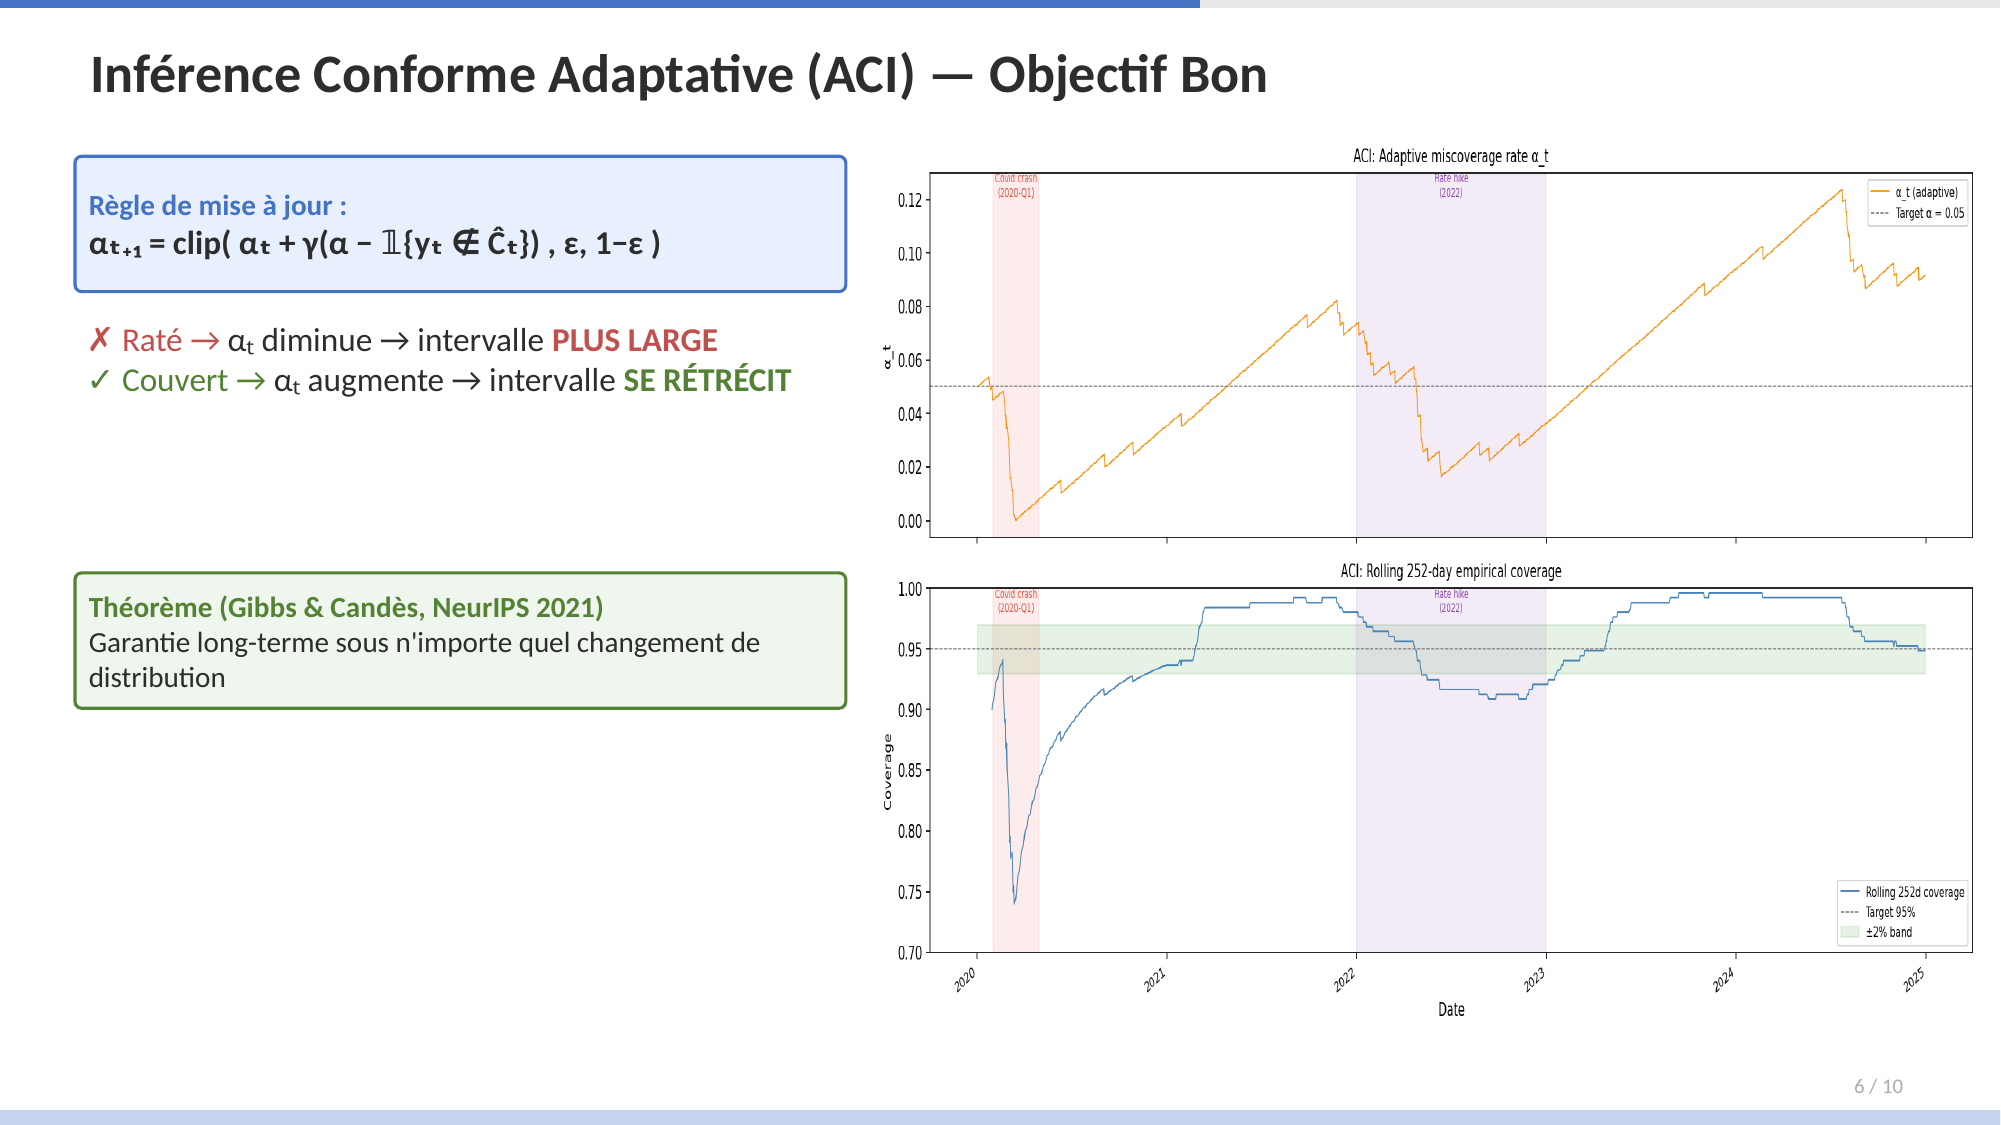

Inférence Conforme Adaptative (ACI) — Objectif Bon
Règle de mise à jour :
αₜ₊₁ = clip( αₜ + γ(α − 𝟙{yₜ ∉ Ĉₜ}) , ε, 1−ε )
✗ Raté → αₜ diminue → intervalle PLUS LARGE
✓ Couvert → αₜ augmente → intervalle SE RÉTRÉCIT
Théorème (Gibbs & Candès, NeurIPS 2021)
Garantie long-terme sous n'importe quel changement de distribution
6 / 10